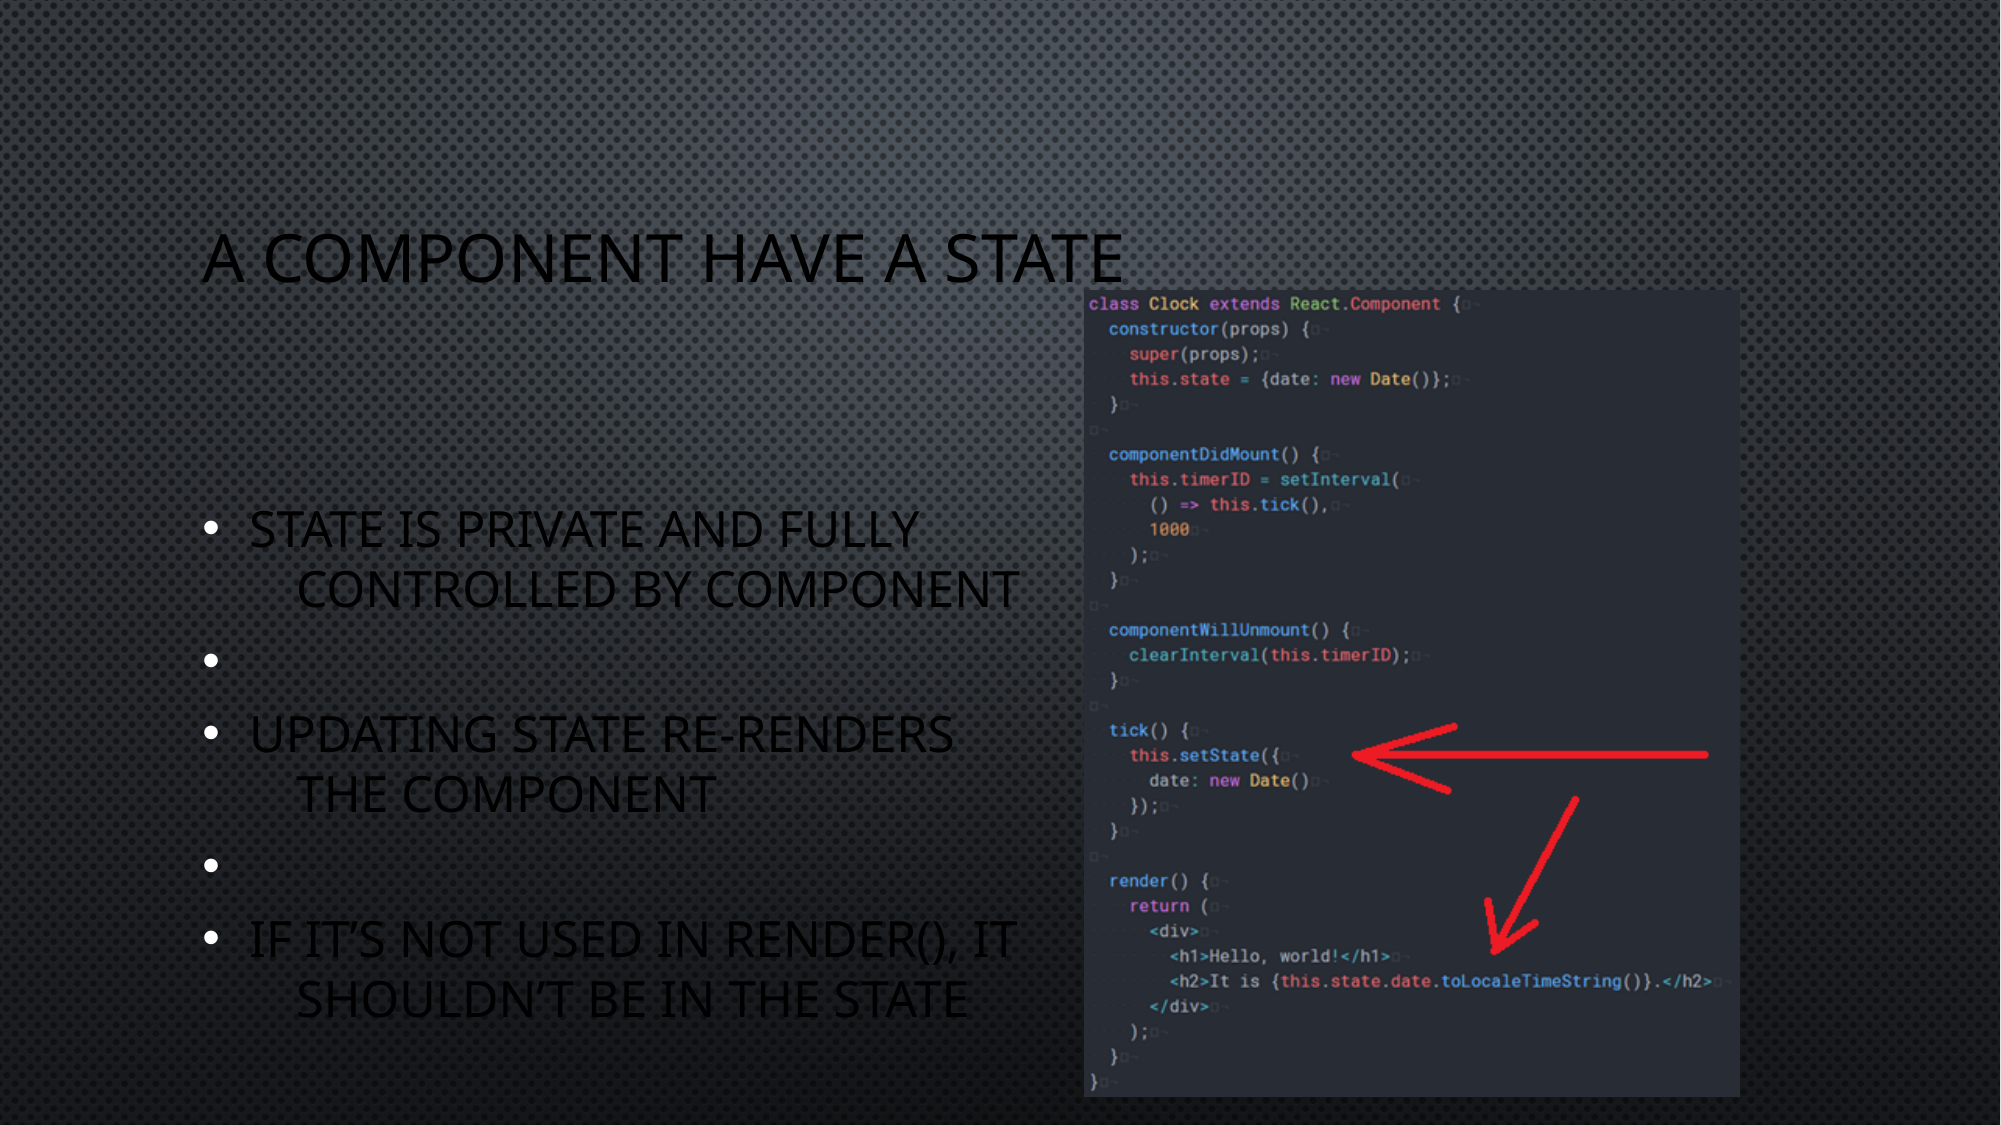

# A component have A State
State is private and fully controlled by component
Updating state re-renders the component
If it’s not used in render(), it shouldn’t be in the state